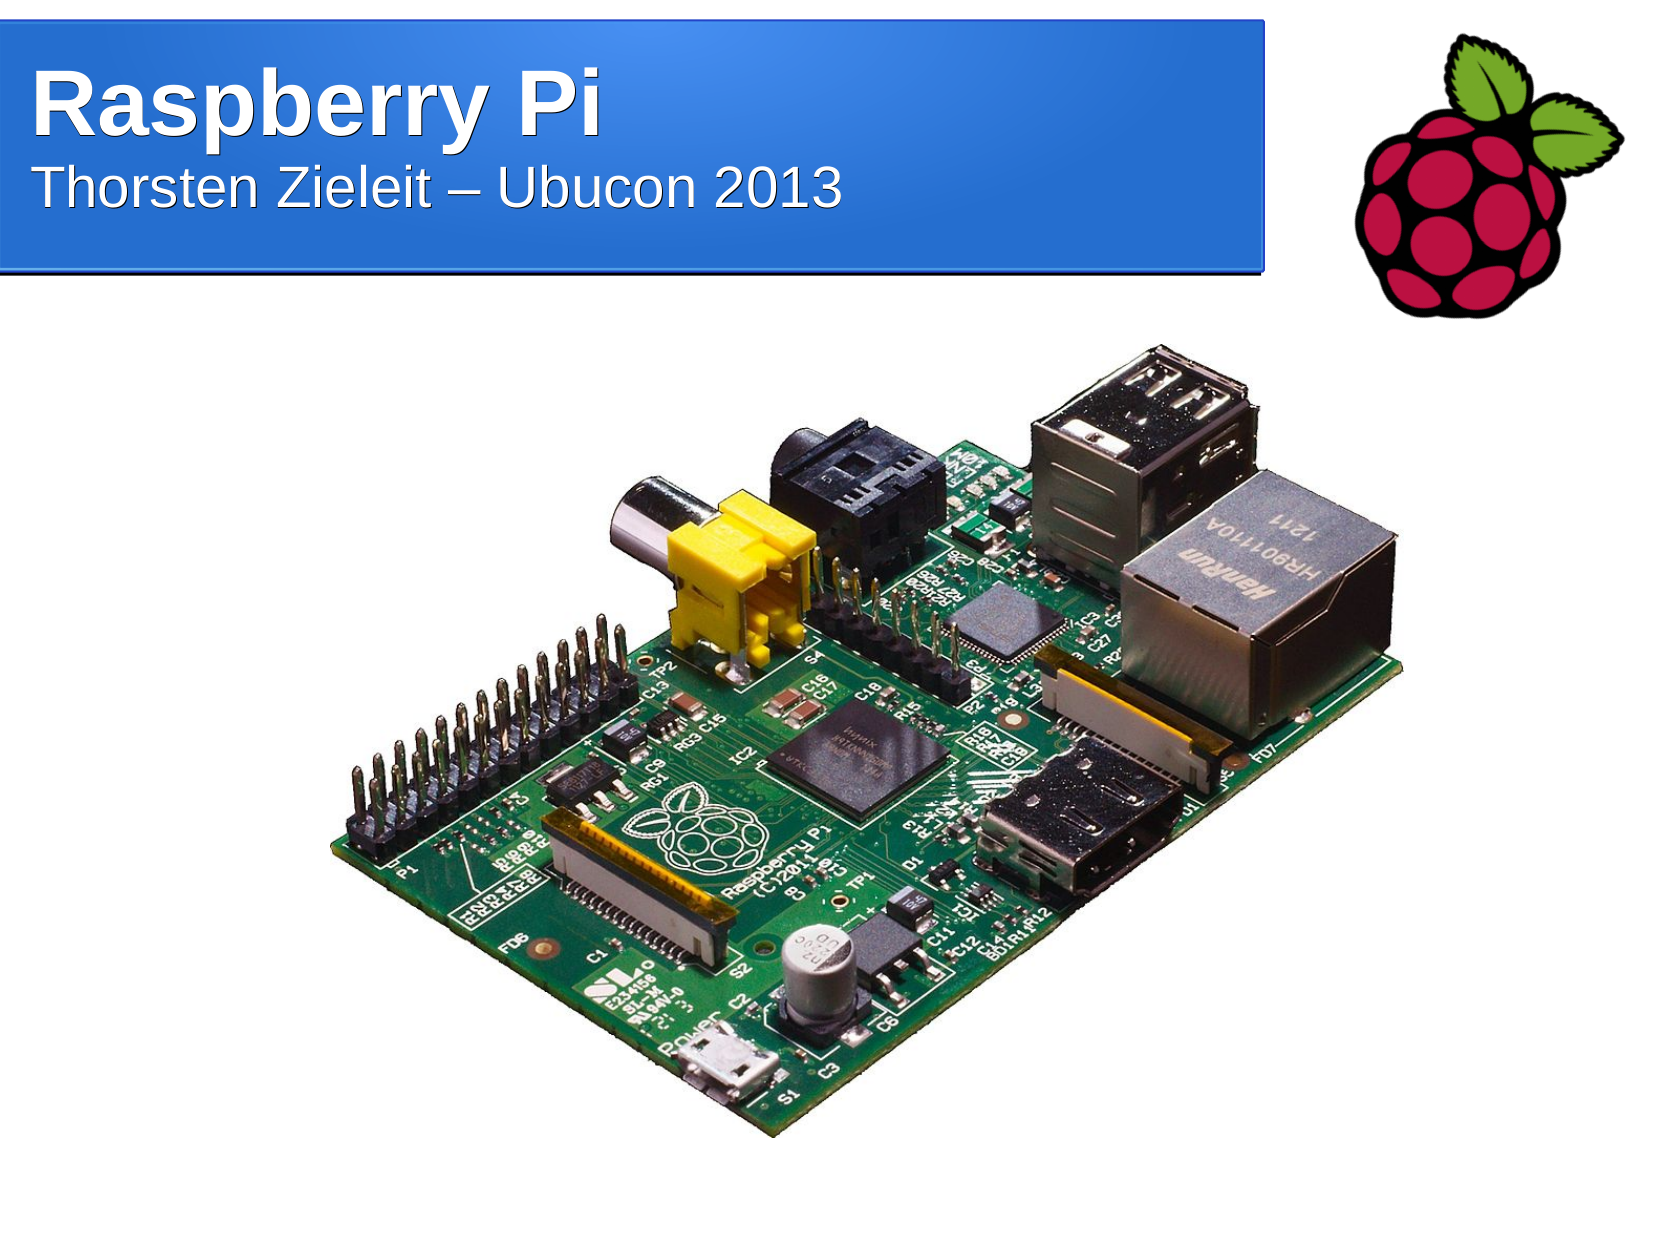

# Raspberry Pi Thorsten Zieleit – Ubucon 2013